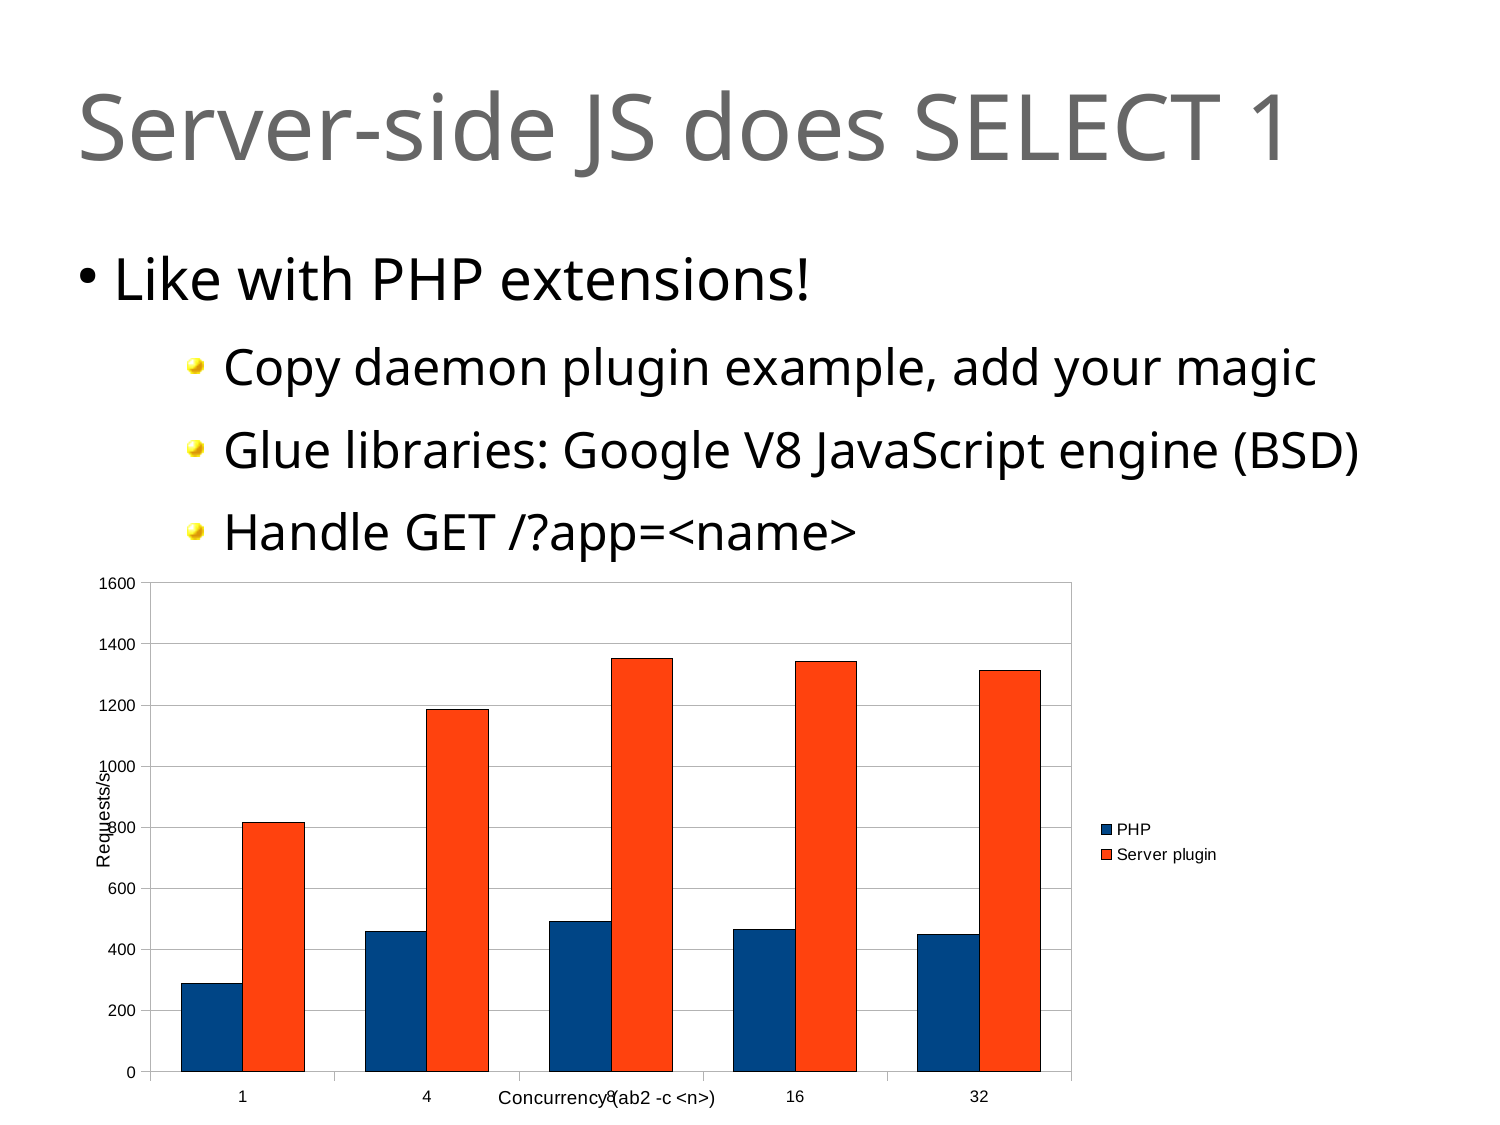

Server-side JS does SELECT 1
# Like with PHP extensions!
Copy daemon plugin example, add your magic
Glue libraries: Google V8 JavaScript engine (BSD)
Handle GET /?app=<name>
### Chart
| Category | PHP | Server plugin |
|---|---|---|
| 1 | 290.0 | 817.0 |
| 4 | 459.0 | 1184.0 |
| 8 | 490.0 | 1351.0 |
| 16 | 465.0 | 1344.0 |
| 32 | 448.0 | 1312.0 |